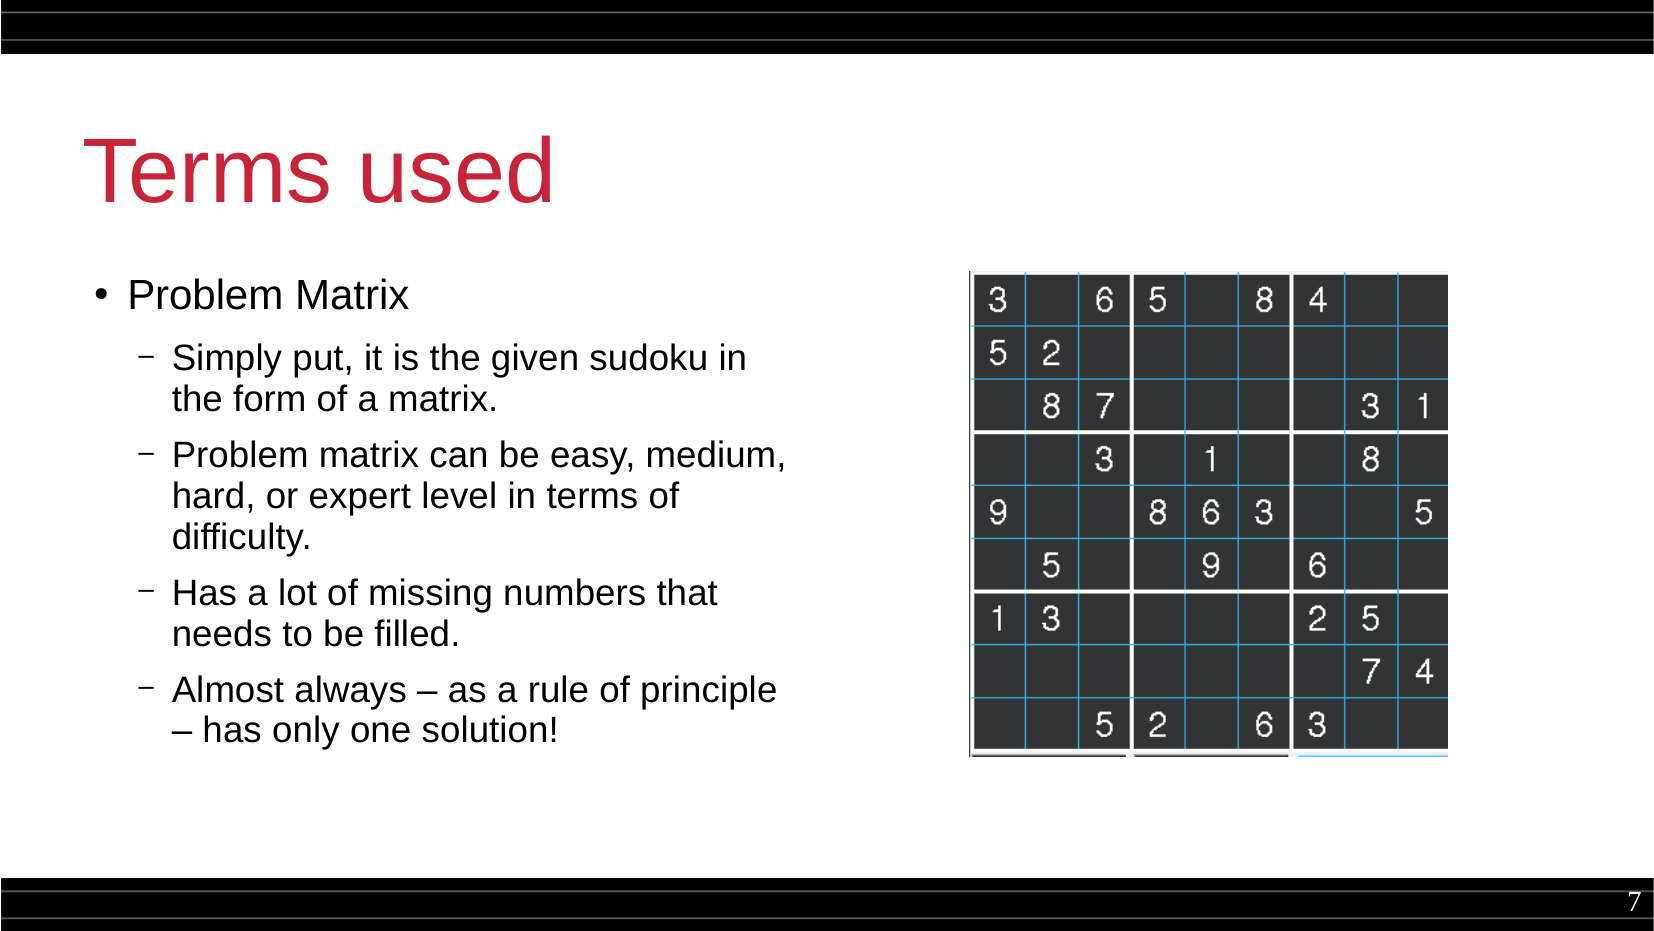

# Terms used
Problem Matrix
Simply put, it is the given sudoku in the form of a matrix.
Problem matrix can be easy, medium, hard, or expert level in terms of difficulty.
Has a lot of missing numbers that needs to be filled.
Almost always – as a rule of principle – has only one solution!